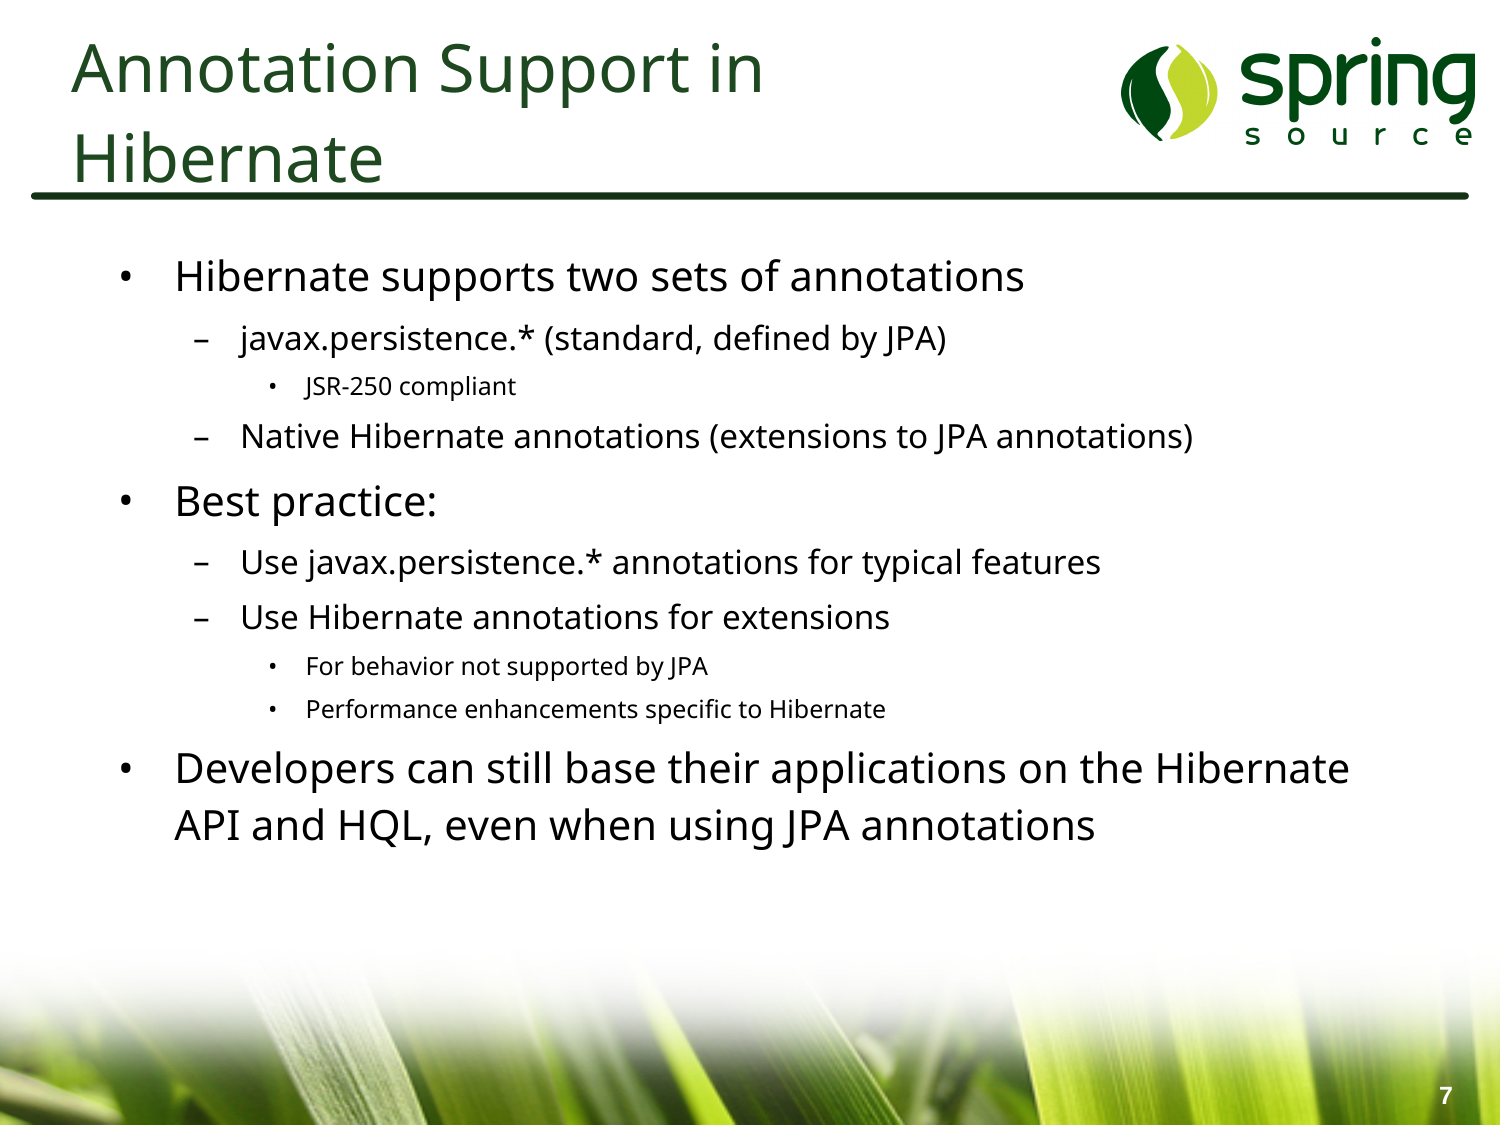

# Annotation Support in Hibernate
Hibernate supports two sets of annotations
javax.persistence.* (standard, defined by JPA)
JSR-250 compliant
Native Hibernate annotations (extensions to JPA annotations)
Best practice:
Use javax.persistence.* annotations for typical features
Use Hibernate annotations for extensions
For behavior not supported by JPA
Performance enhancements specific to Hibernate
Developers can still base their applications on the Hibernate API and HQL, even when using JPA annotations